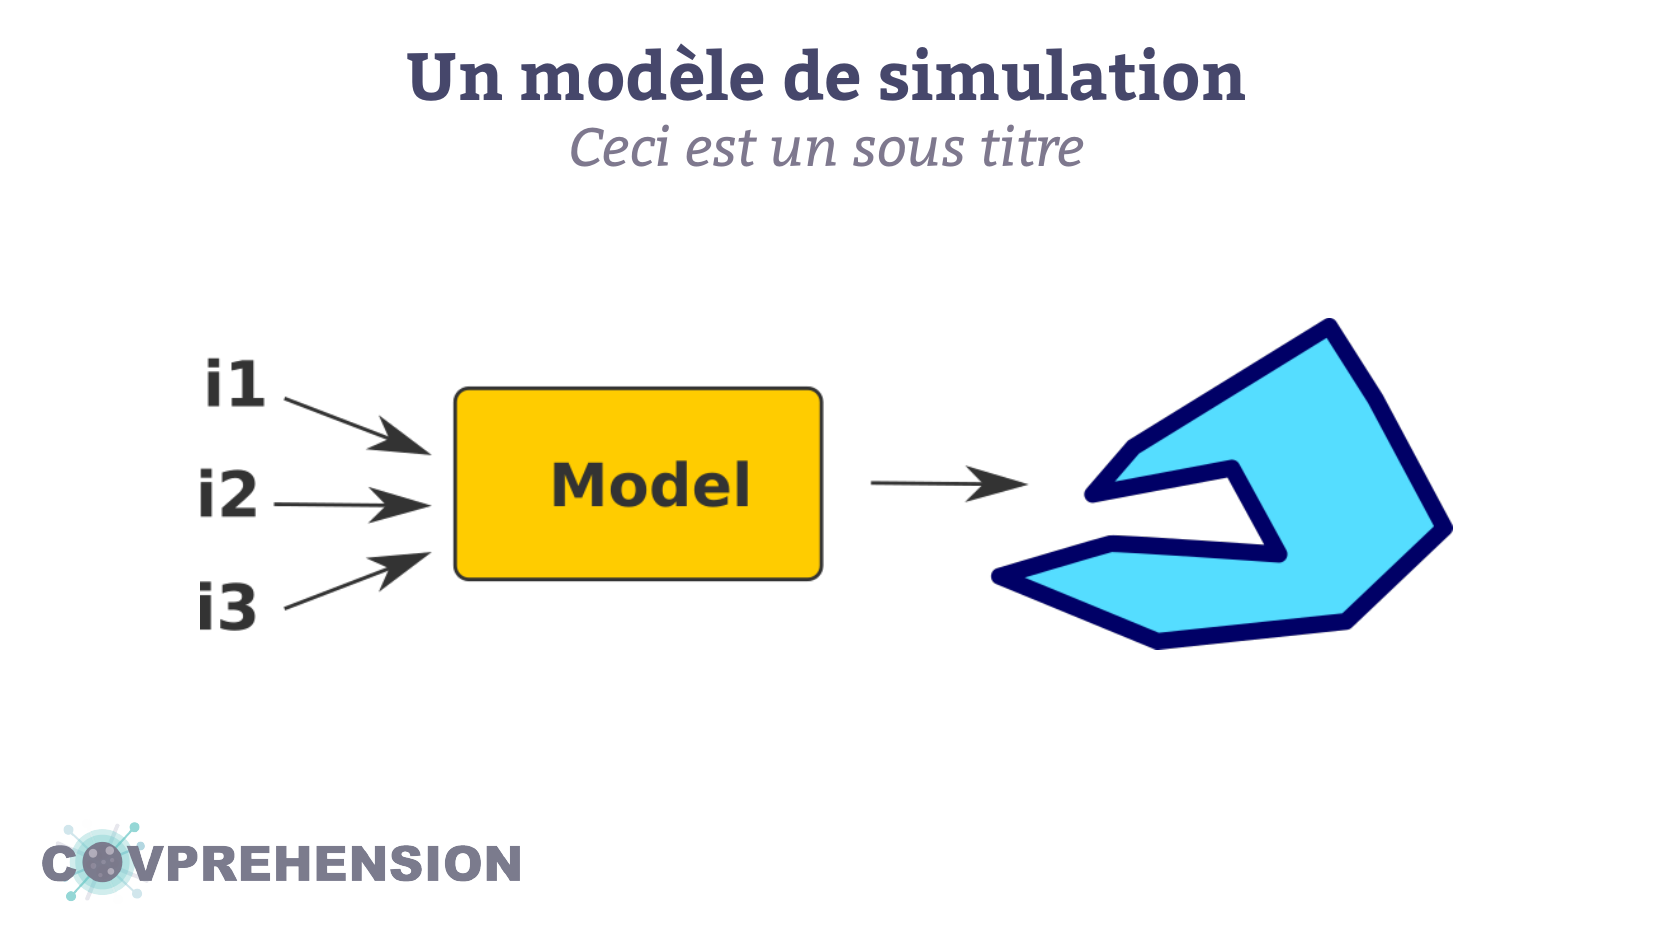

# Un modèle de simulation
Ceci est un sous titre